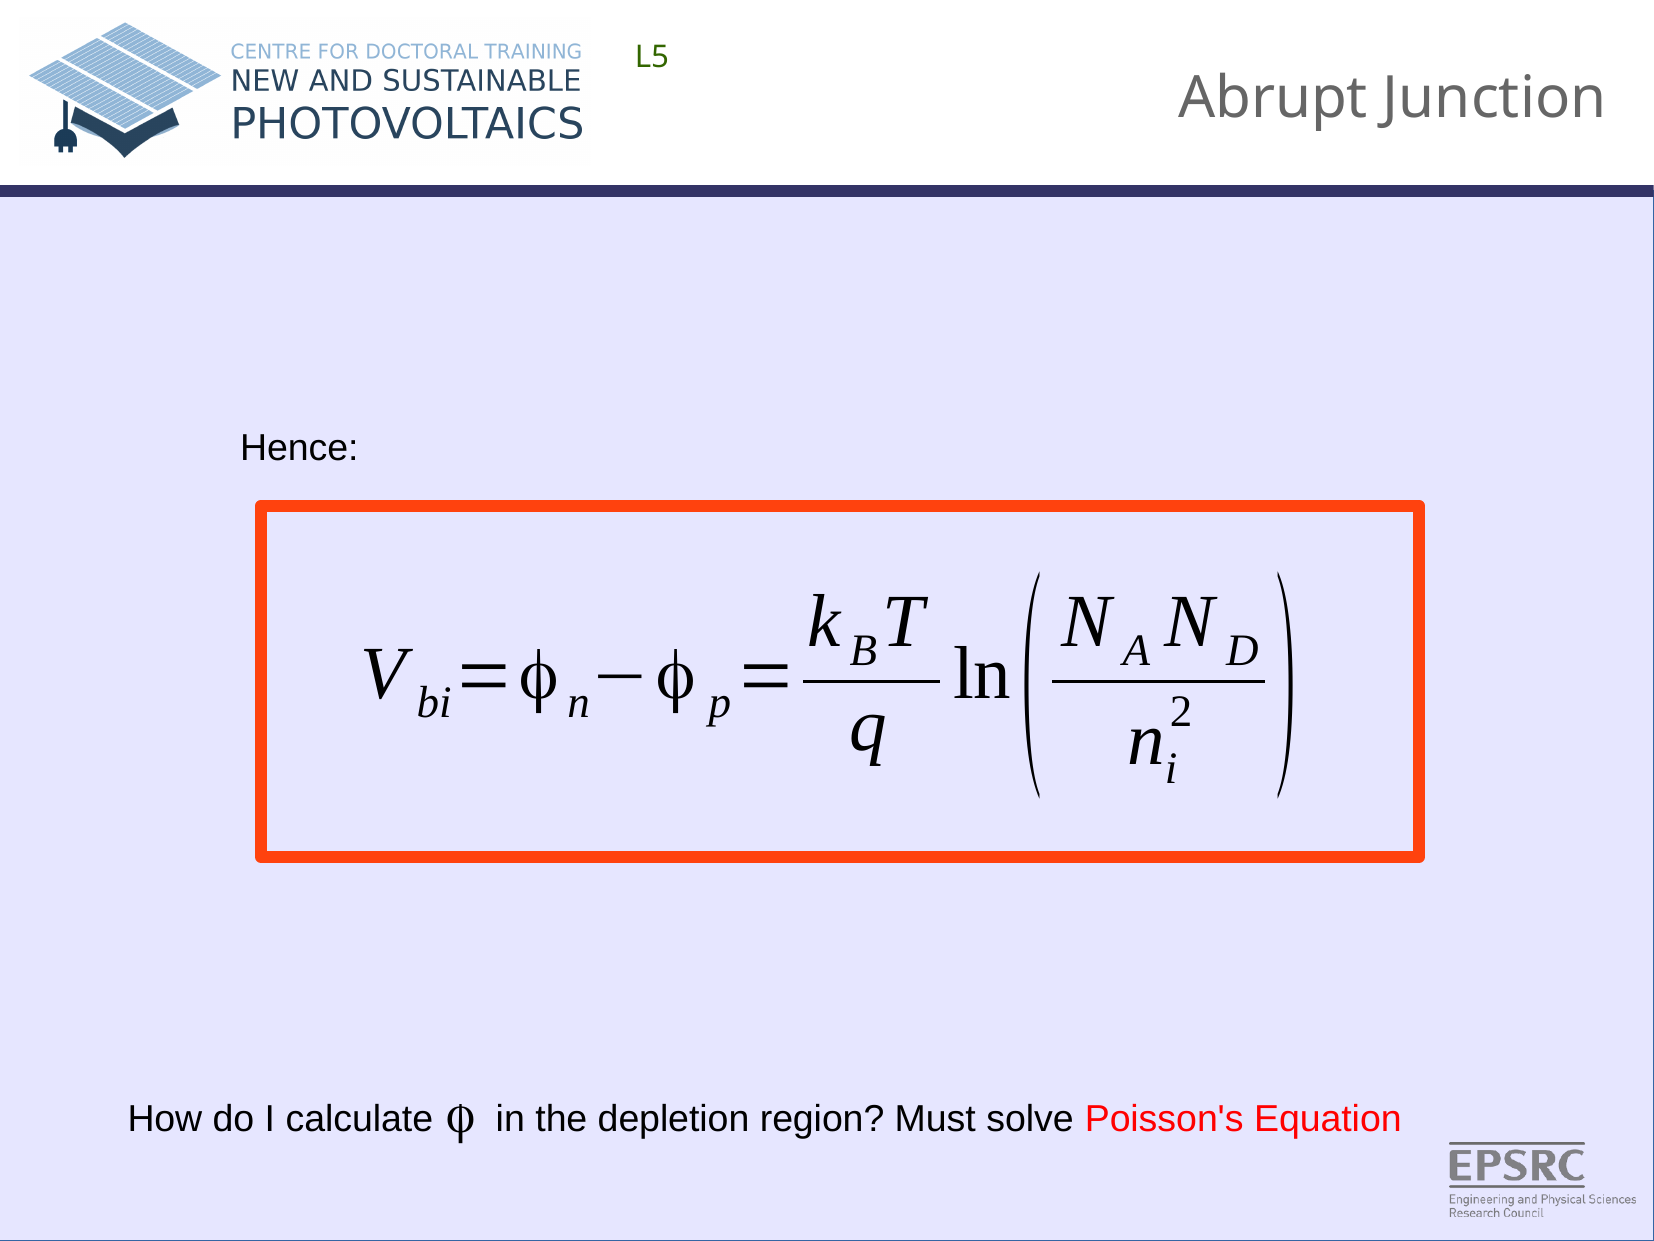

L5
Abrupt Junction
Hence:
How do I calculate in the depletion region? Must solve Poisson's Equation